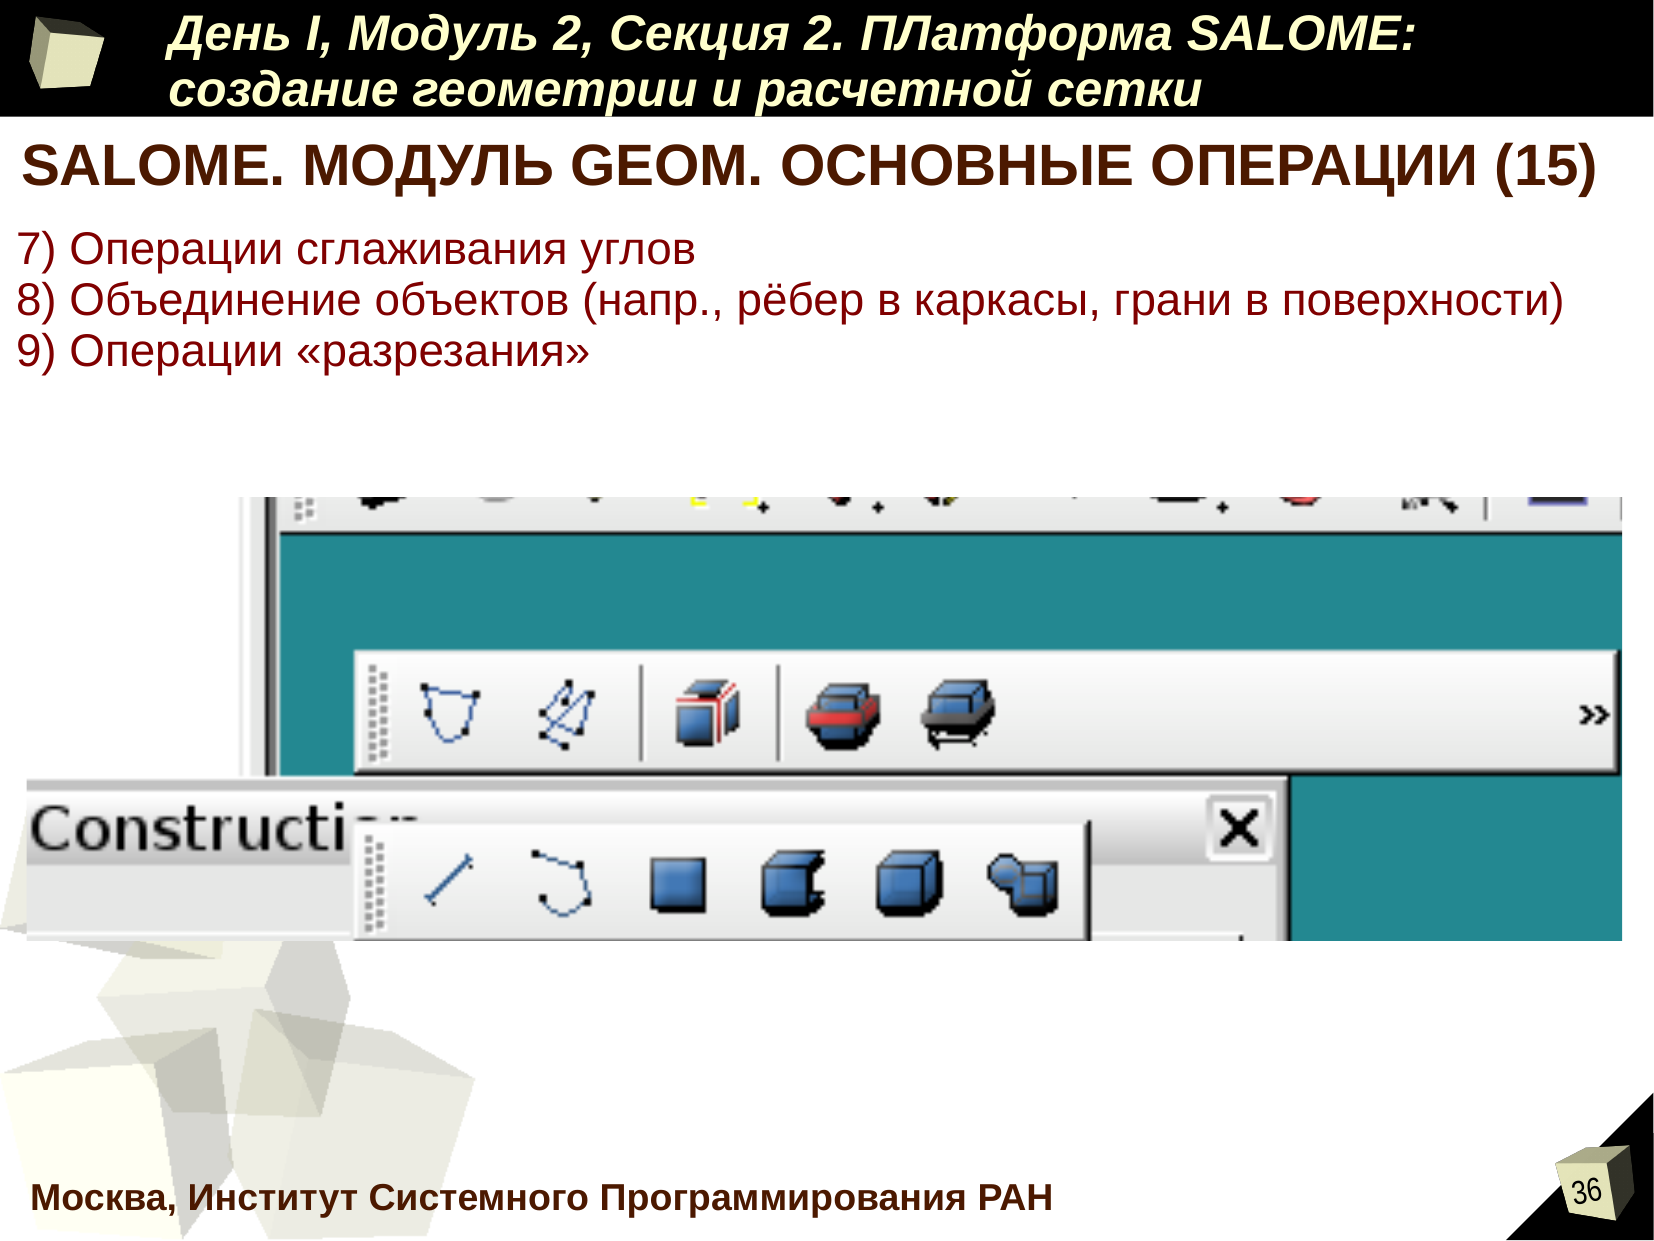

SALOME. МОДУЛЬ GEOM. ОСНОВНЫЕ ОПЕРАЦИИ (15)
7) Операции сглаживания углов
8) Объединение объектов (напр., рёбер в каркасы, грани в поверхности)
9) Операции «разрезания»